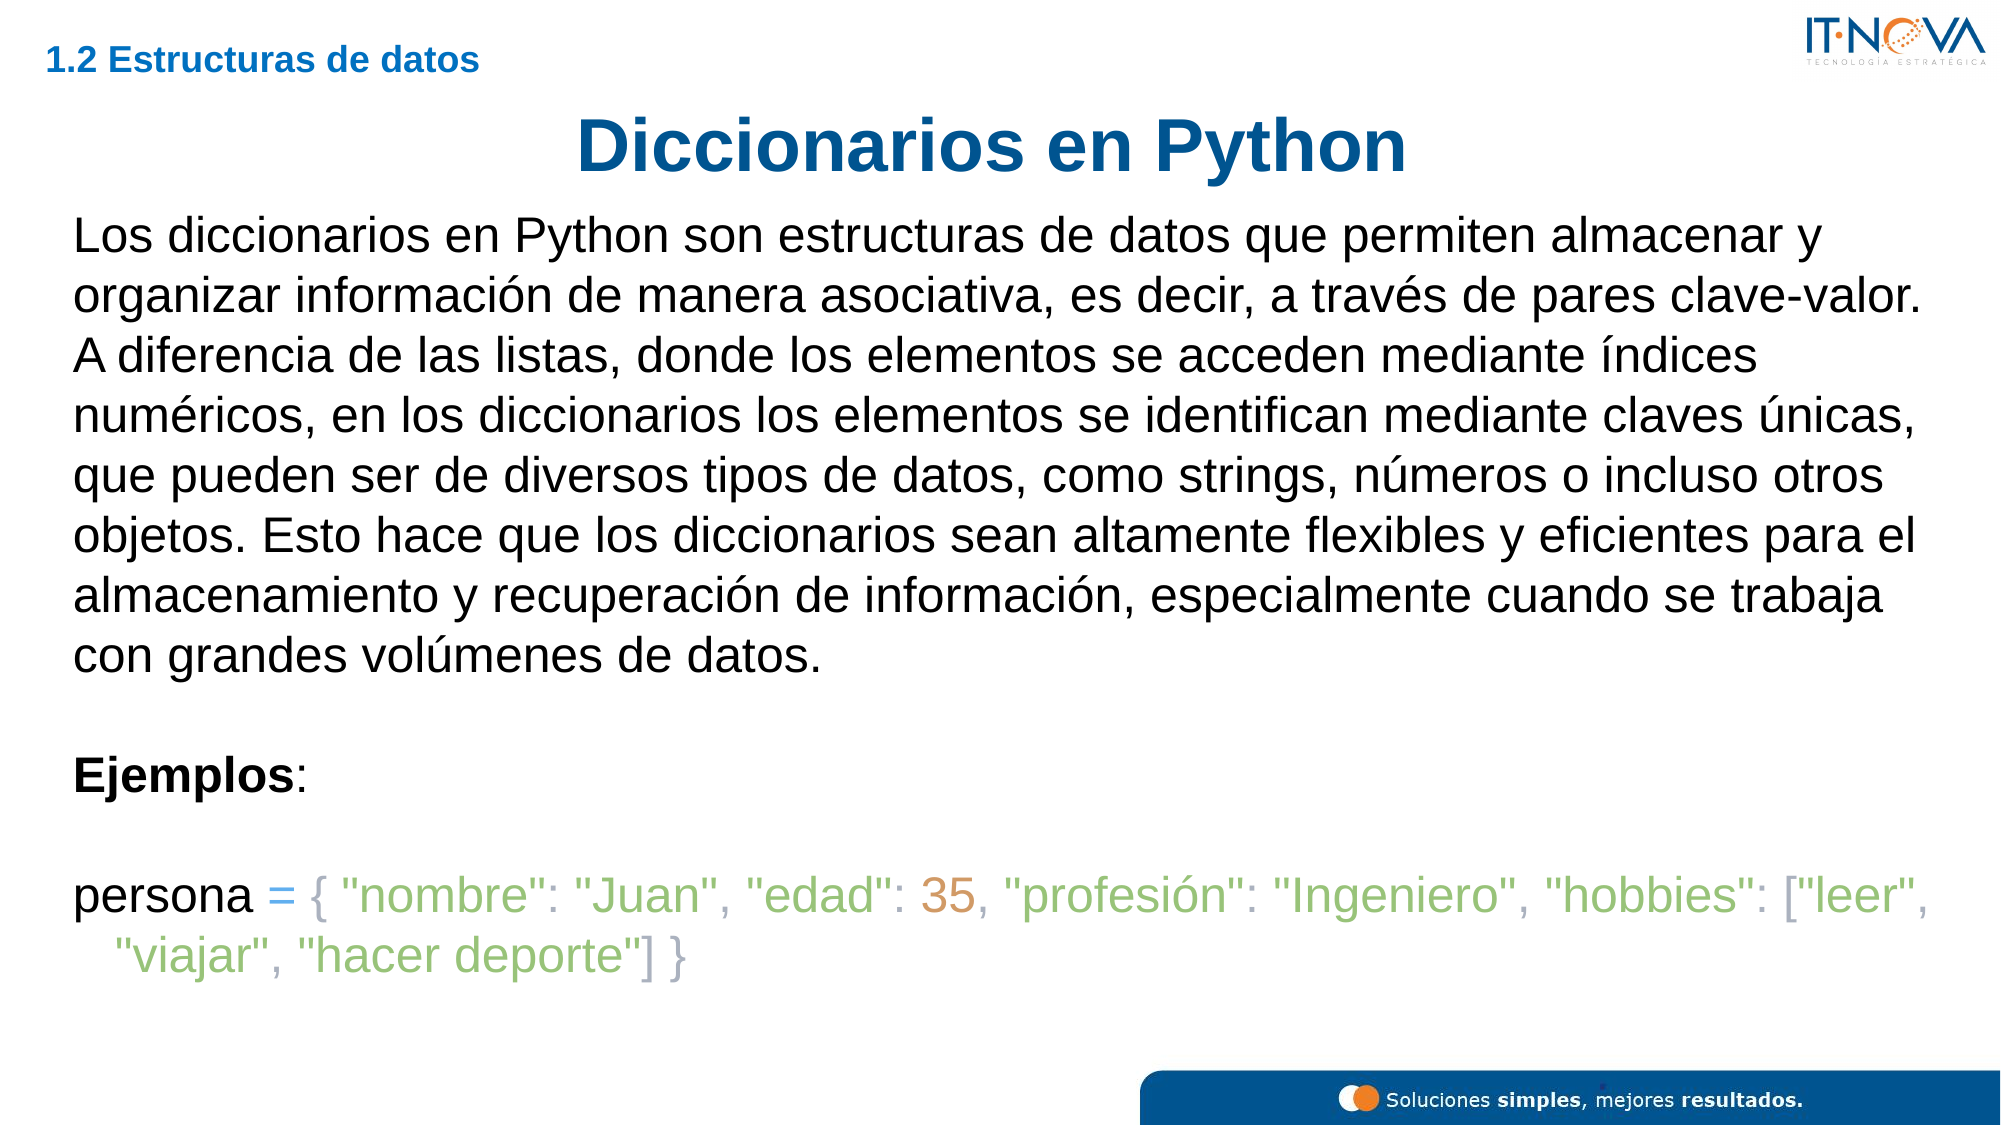

1.2 Estructuras de datos
Diccionarios en Python
Los diccionarios en Python son estructuras de datos que permiten almacenar y organizar información de manera asociativa, es decir, a través de pares clave-valor. A diferencia de las listas, donde los elementos se acceden mediante índices numéricos, en los diccionarios los elementos se identifican mediante claves únicas, que pueden ser de diversos tipos de datos, como strings, números o incluso otros objetos. Esto hace que los diccionarios sean altamente flexibles y eficientes para el almacenamiento y recuperación de información, especialmente cuando se trabaja con grandes volúmenes de datos.
Ejemplos:
persona = { "nombre": "Juan", "edad": 35, "profesión": "Ingeniero", "hobbies": ["leer", "viajar", "hacer deporte"] }